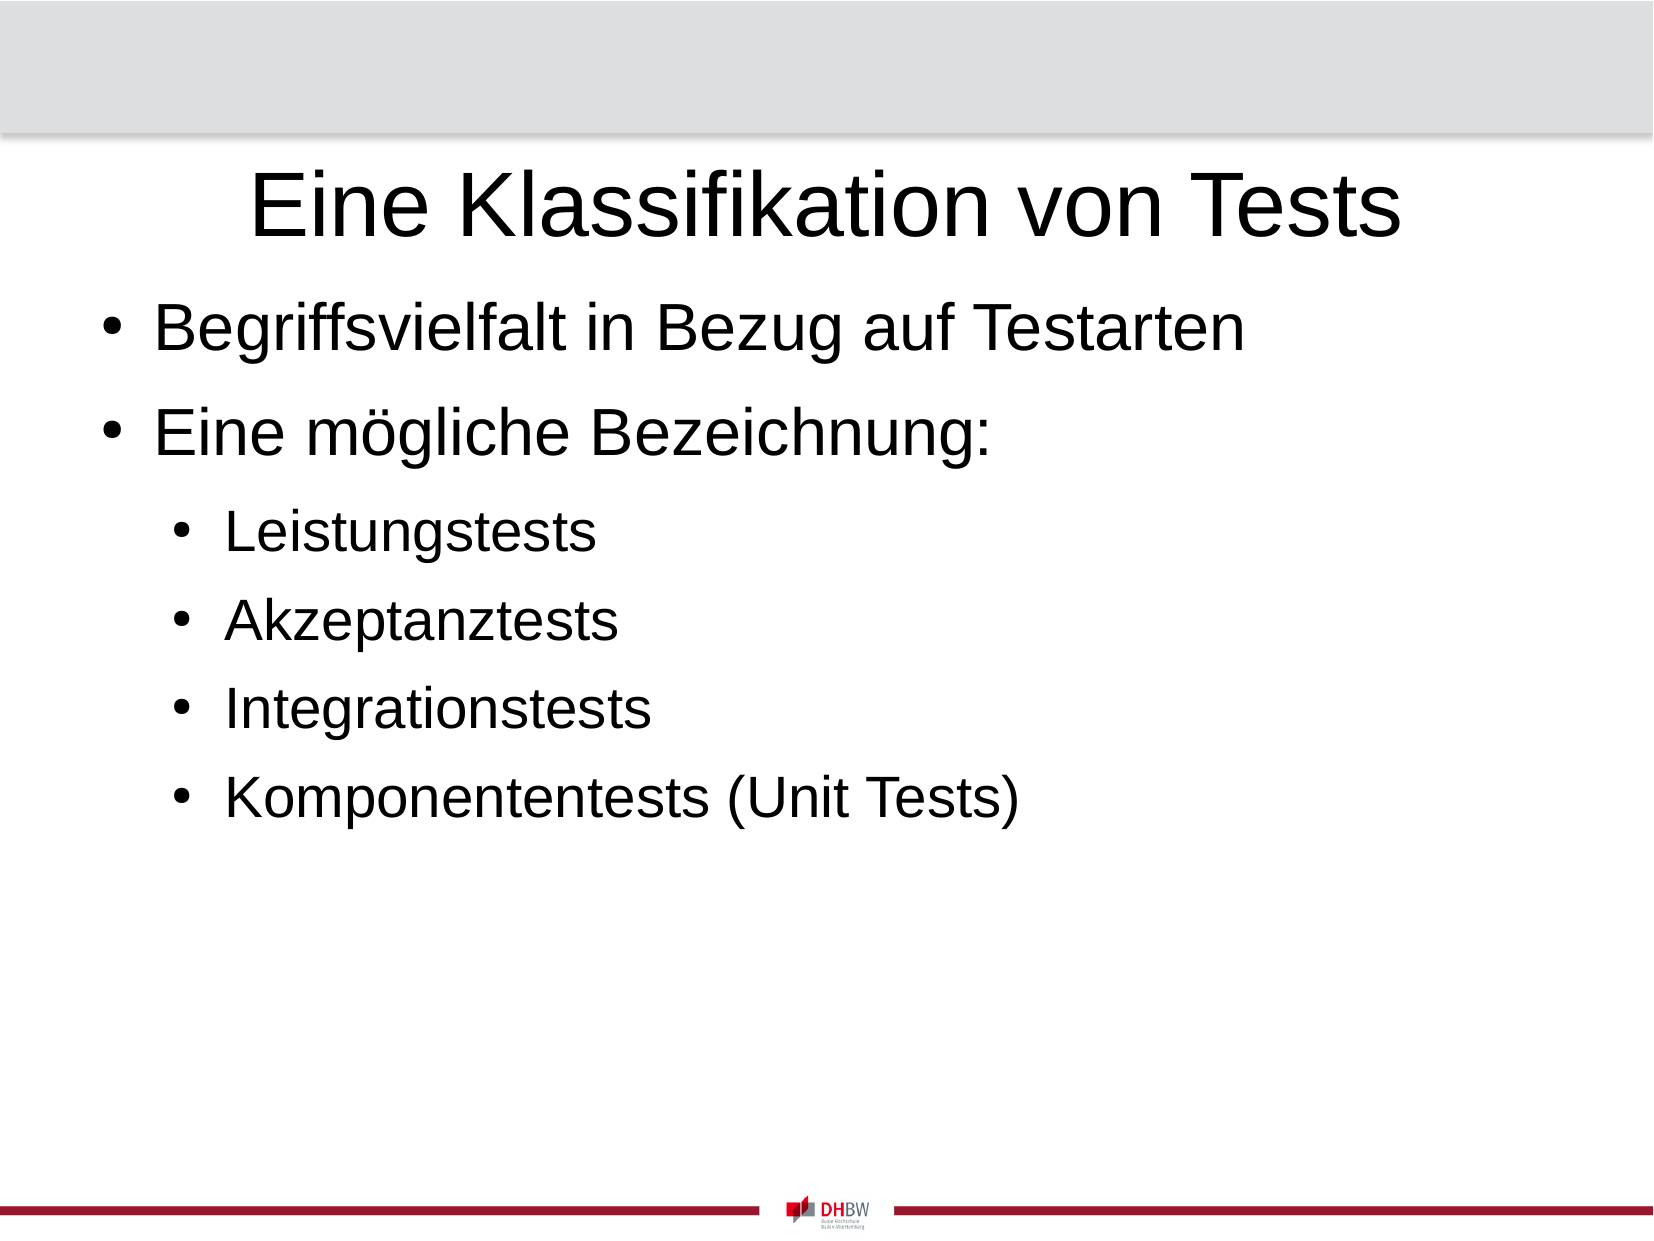

# Eine Klassifikation von Tests
Begriffsvielfalt in Bezug auf Testarten
Eine mögliche Bezeichnung:
Leistungstests
Akzeptanztests
Integrationstests
Komponententests (Unit Tests)